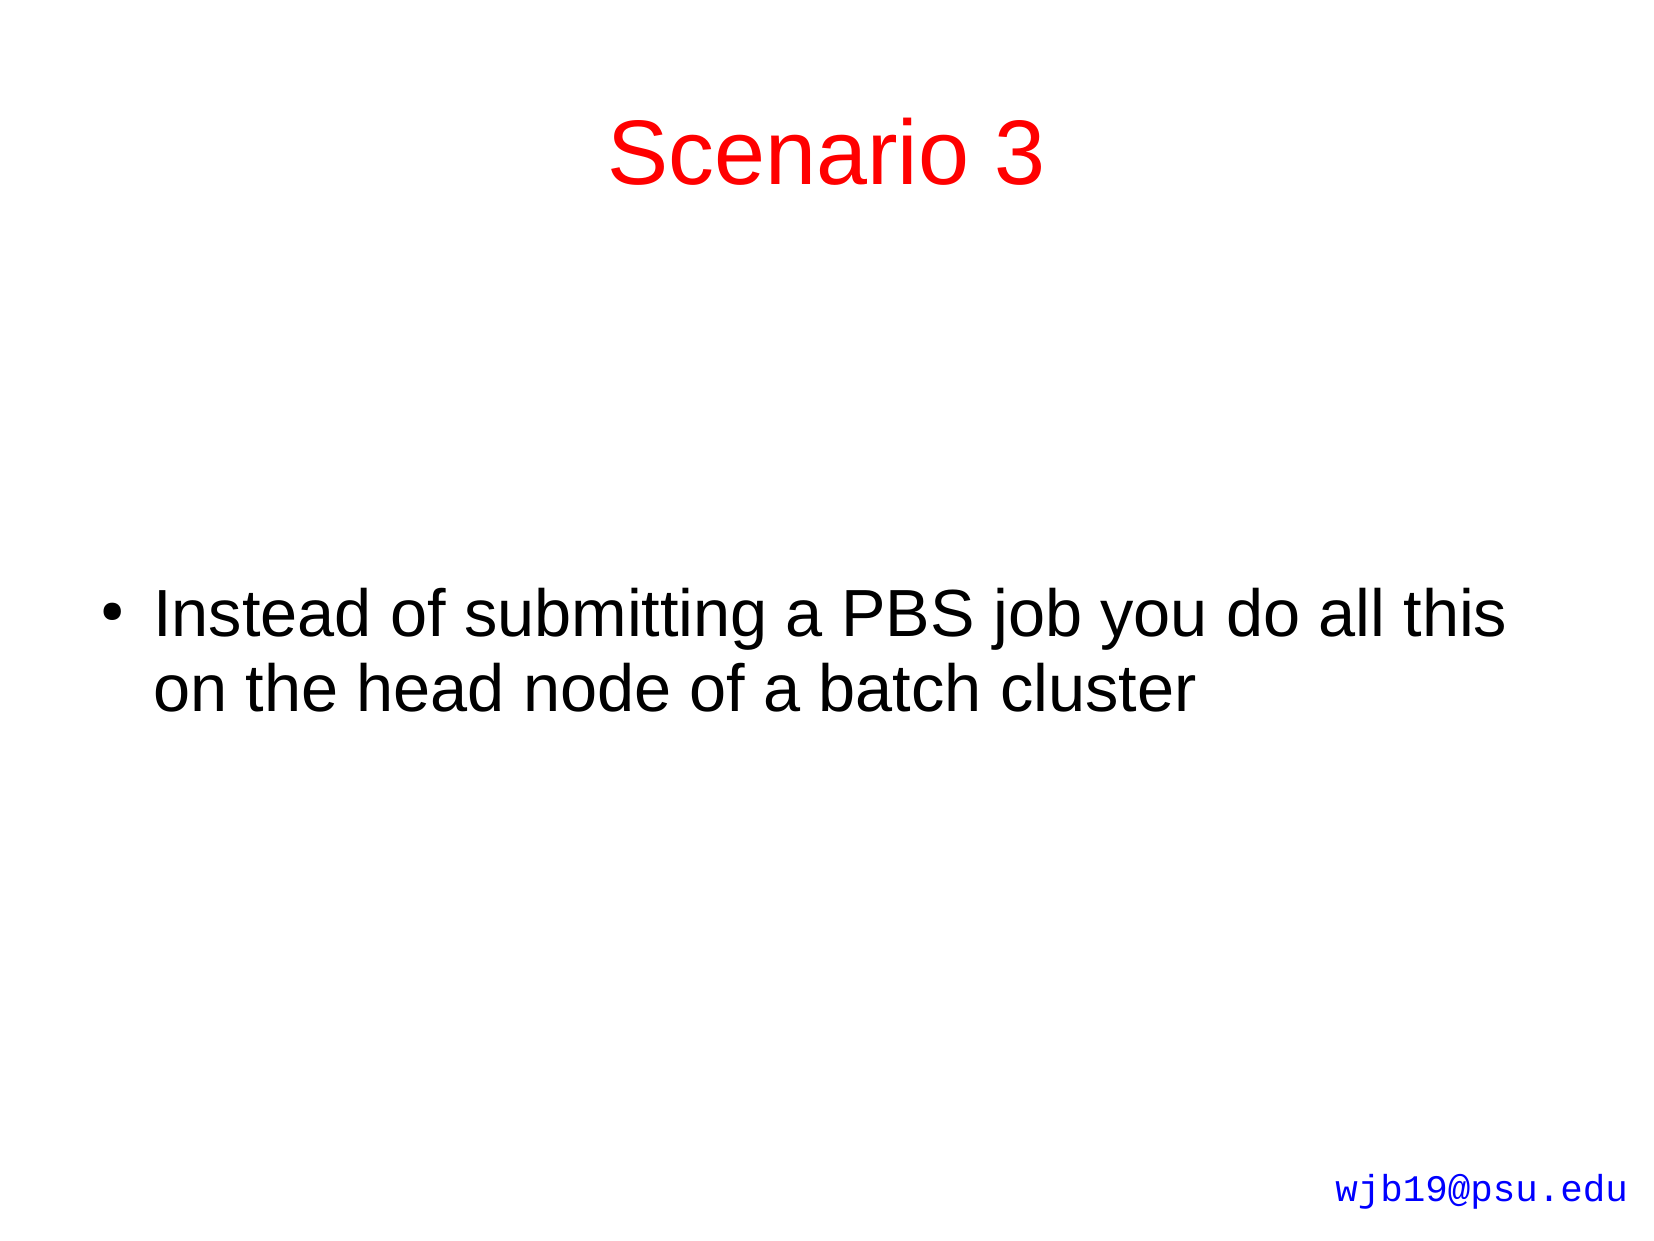

# Scenario 3
Instead of submitting a PBS job you do all this on the head node of a batch cluster
wjb19@psu.edu